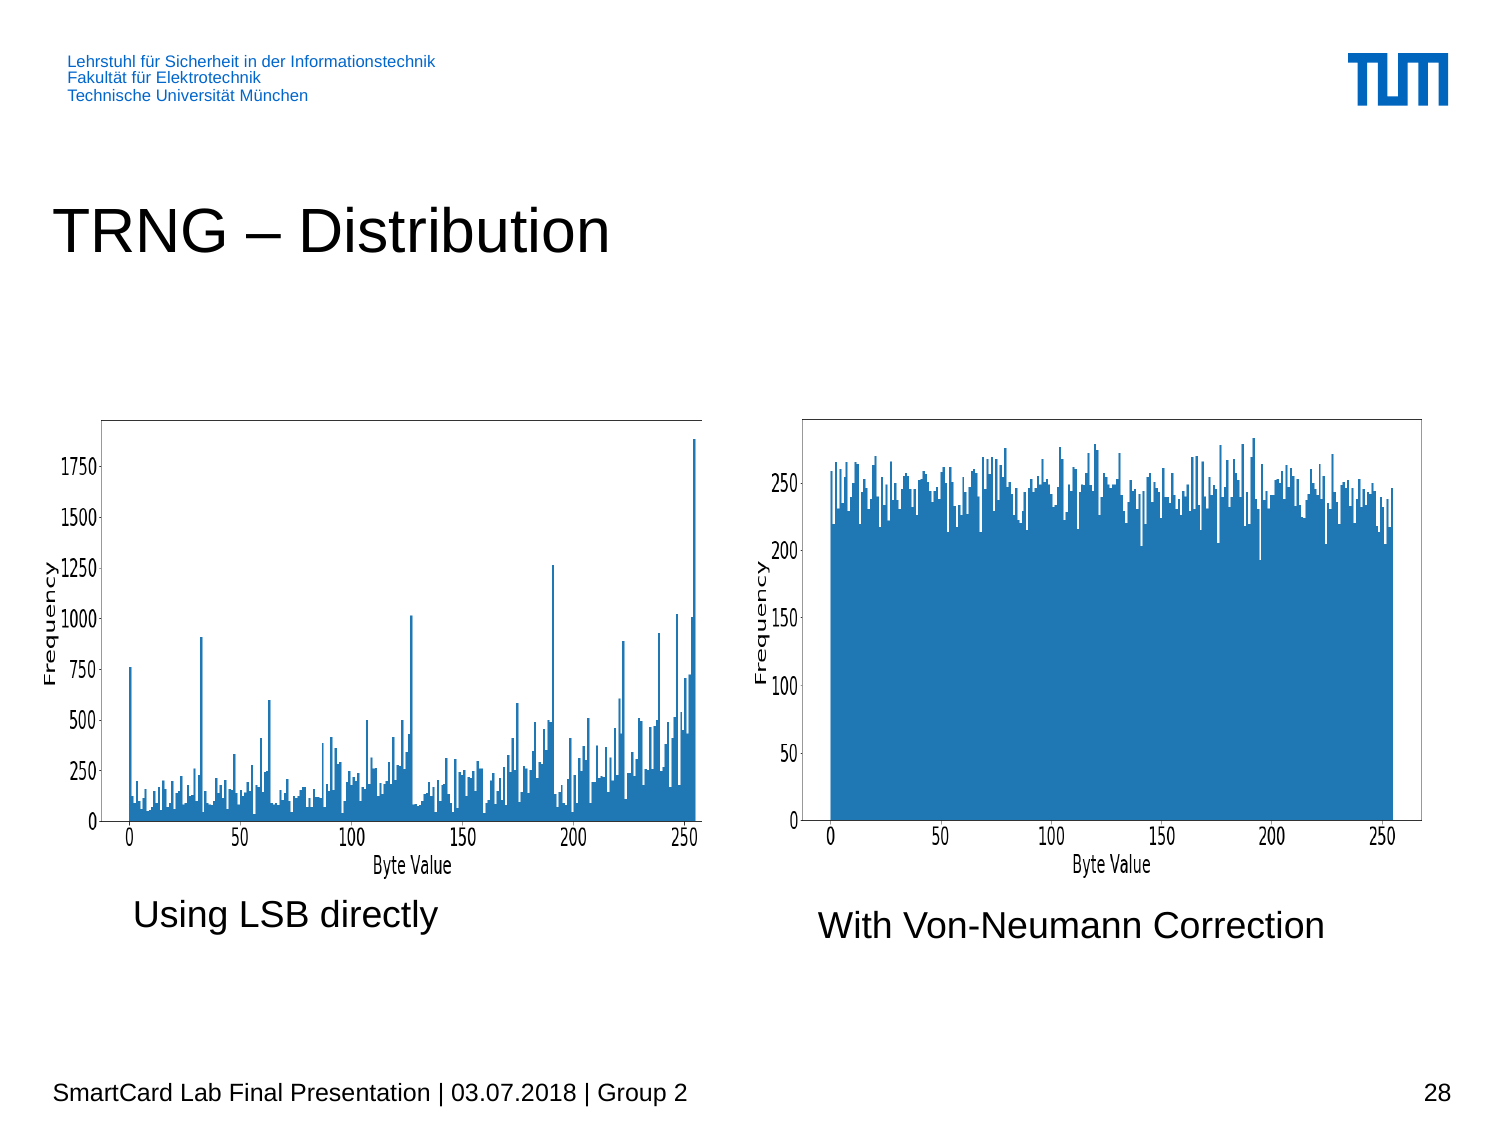

# TRNG – Distribution
Using LSB directly
With Von-Neumann Correction
SmartCard Lab Final Presentation | 03.07.2018 | Group 2
28